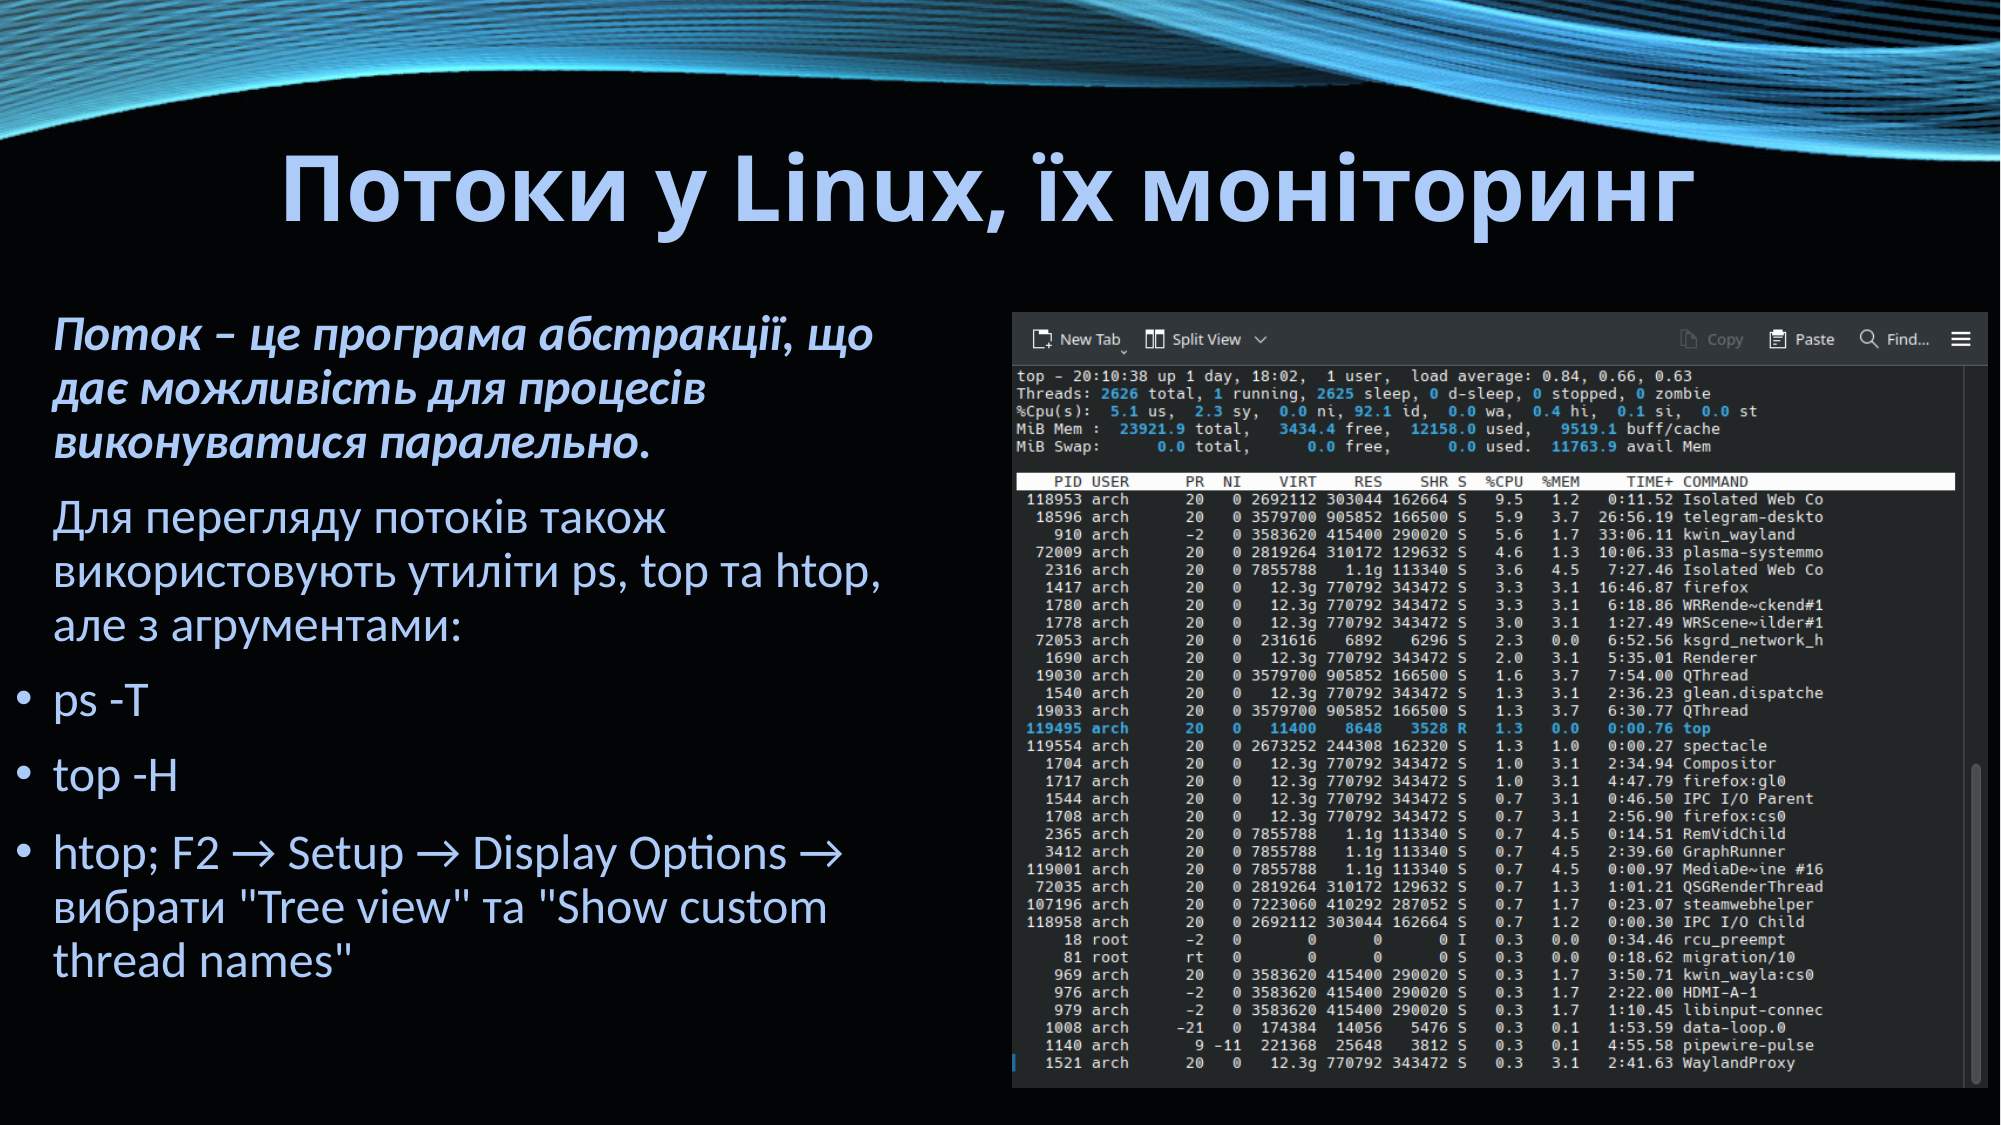

# Потоки у Linux, їх моніторинг
Поток – це програма абстракції, що дає можливість для процесів виконуватися паралельно.
Для перегляду потоків також використовують утиліти ps, top та htop, але з агрументами:
ps -T
top -H
htop; F2 → Setup → Display Options → вибрати "Tree view" та "Show custom thread names"